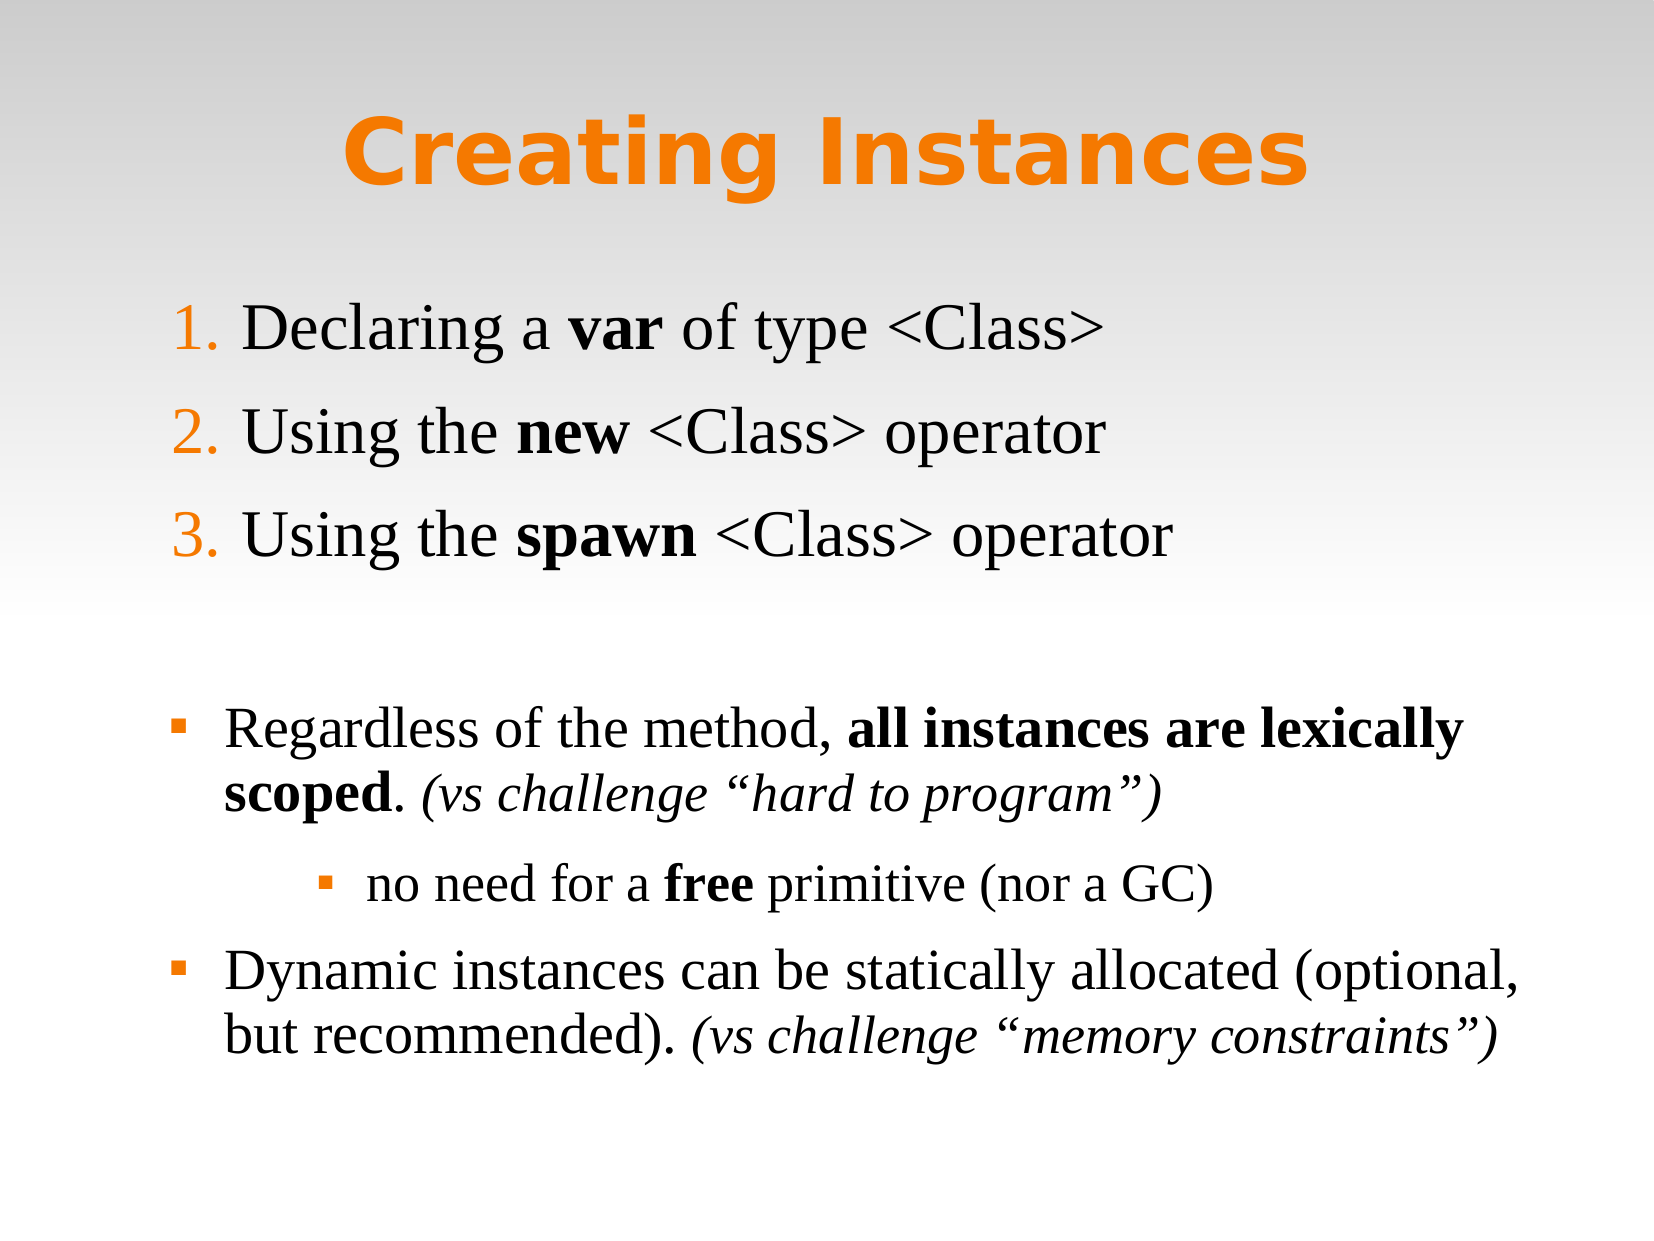

# Creating Instances
 Declaring a var of type <Class>
 Using the new <Class> operator
 Using the spawn <Class> operator
Regardless of the method, all instances are lexically scoped. (vs challenge “hard to program”)
no need for a free primitive (nor a GC)
Dynamic instances can be statically allocated (optional, but recommended). (vs challenge “memory constraints”)